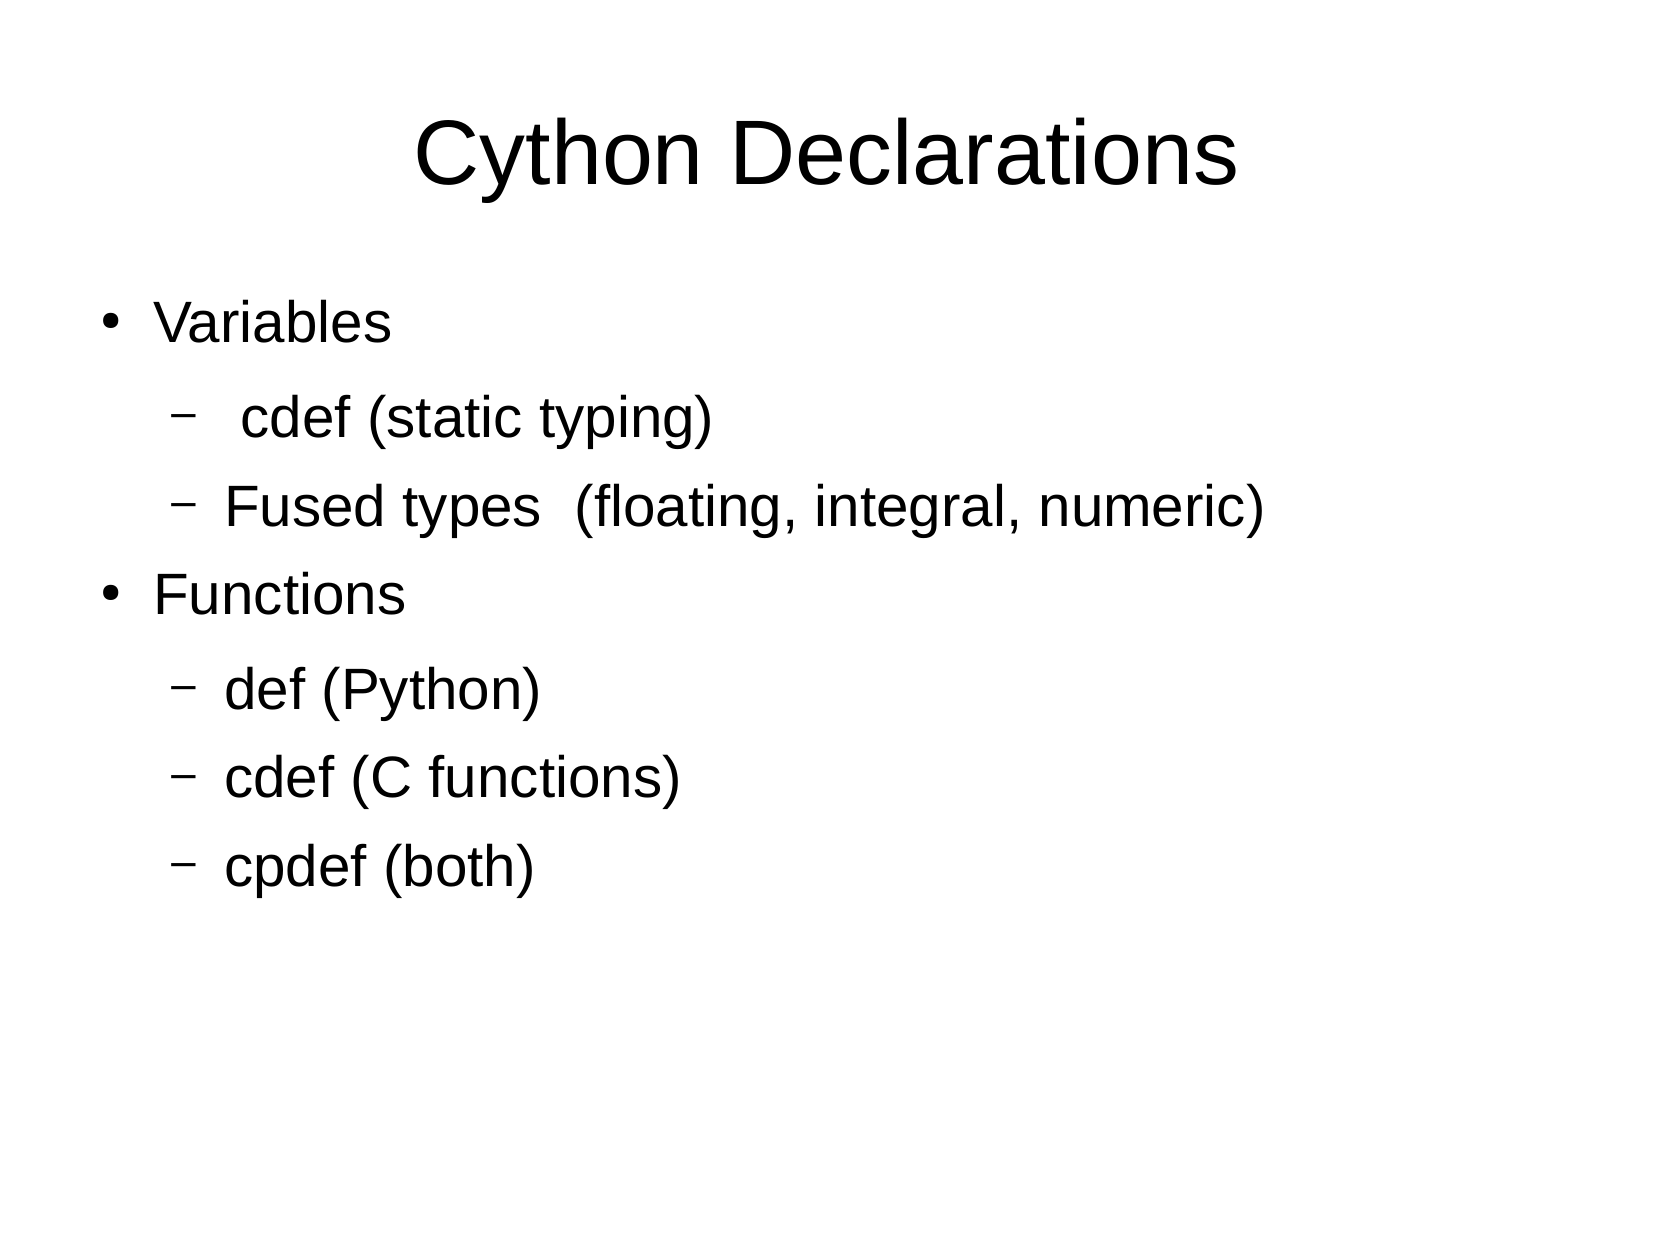

# Cython Declarations
Variables
 cdef (static typing)
Fused types (floating, integral, numeric)
Functions
def (Python)
cdef (C functions)
cpdef (both)